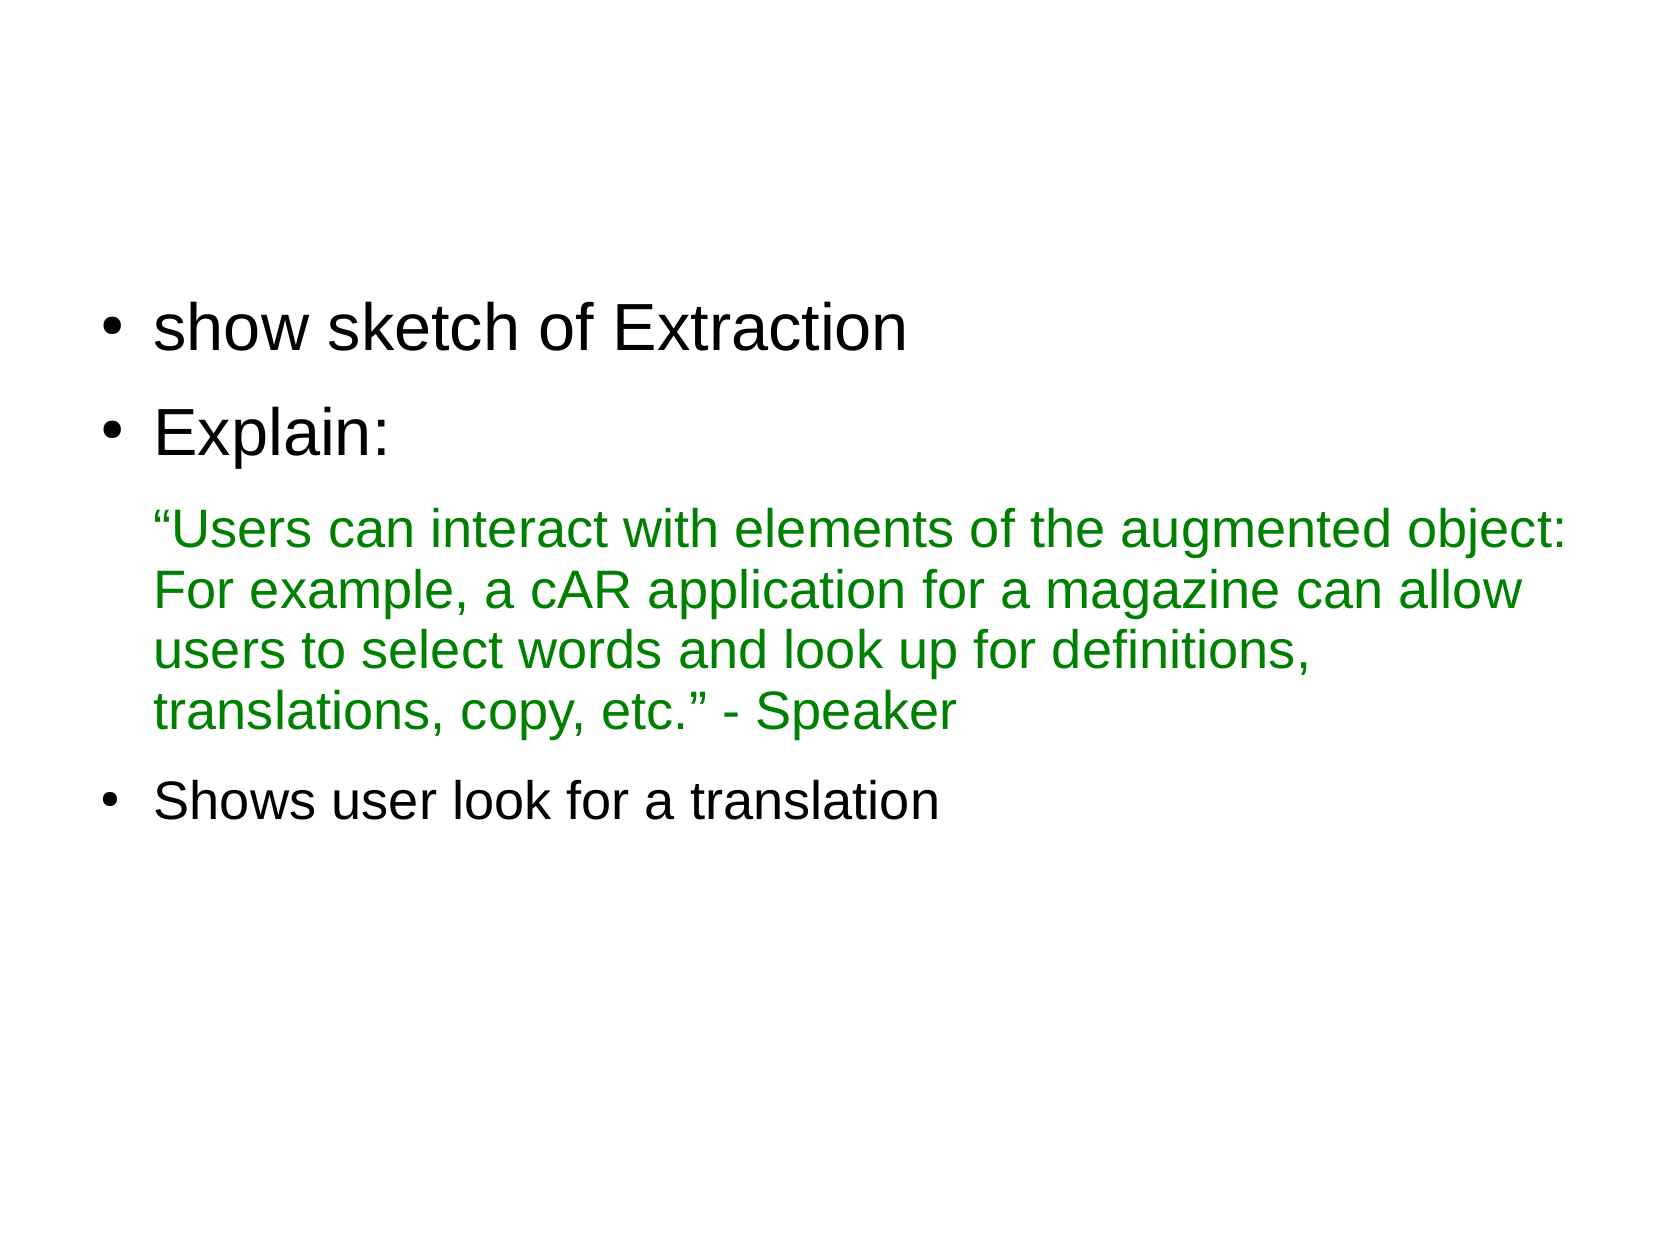

# show sketch of Extraction
Explain:
“Users can interact with elements of the augmented object: For example, a cAR application for a magazine can allow users to select words and look up for definitions, translations, copy, etc.” - Speaker
Shows user look for a translation